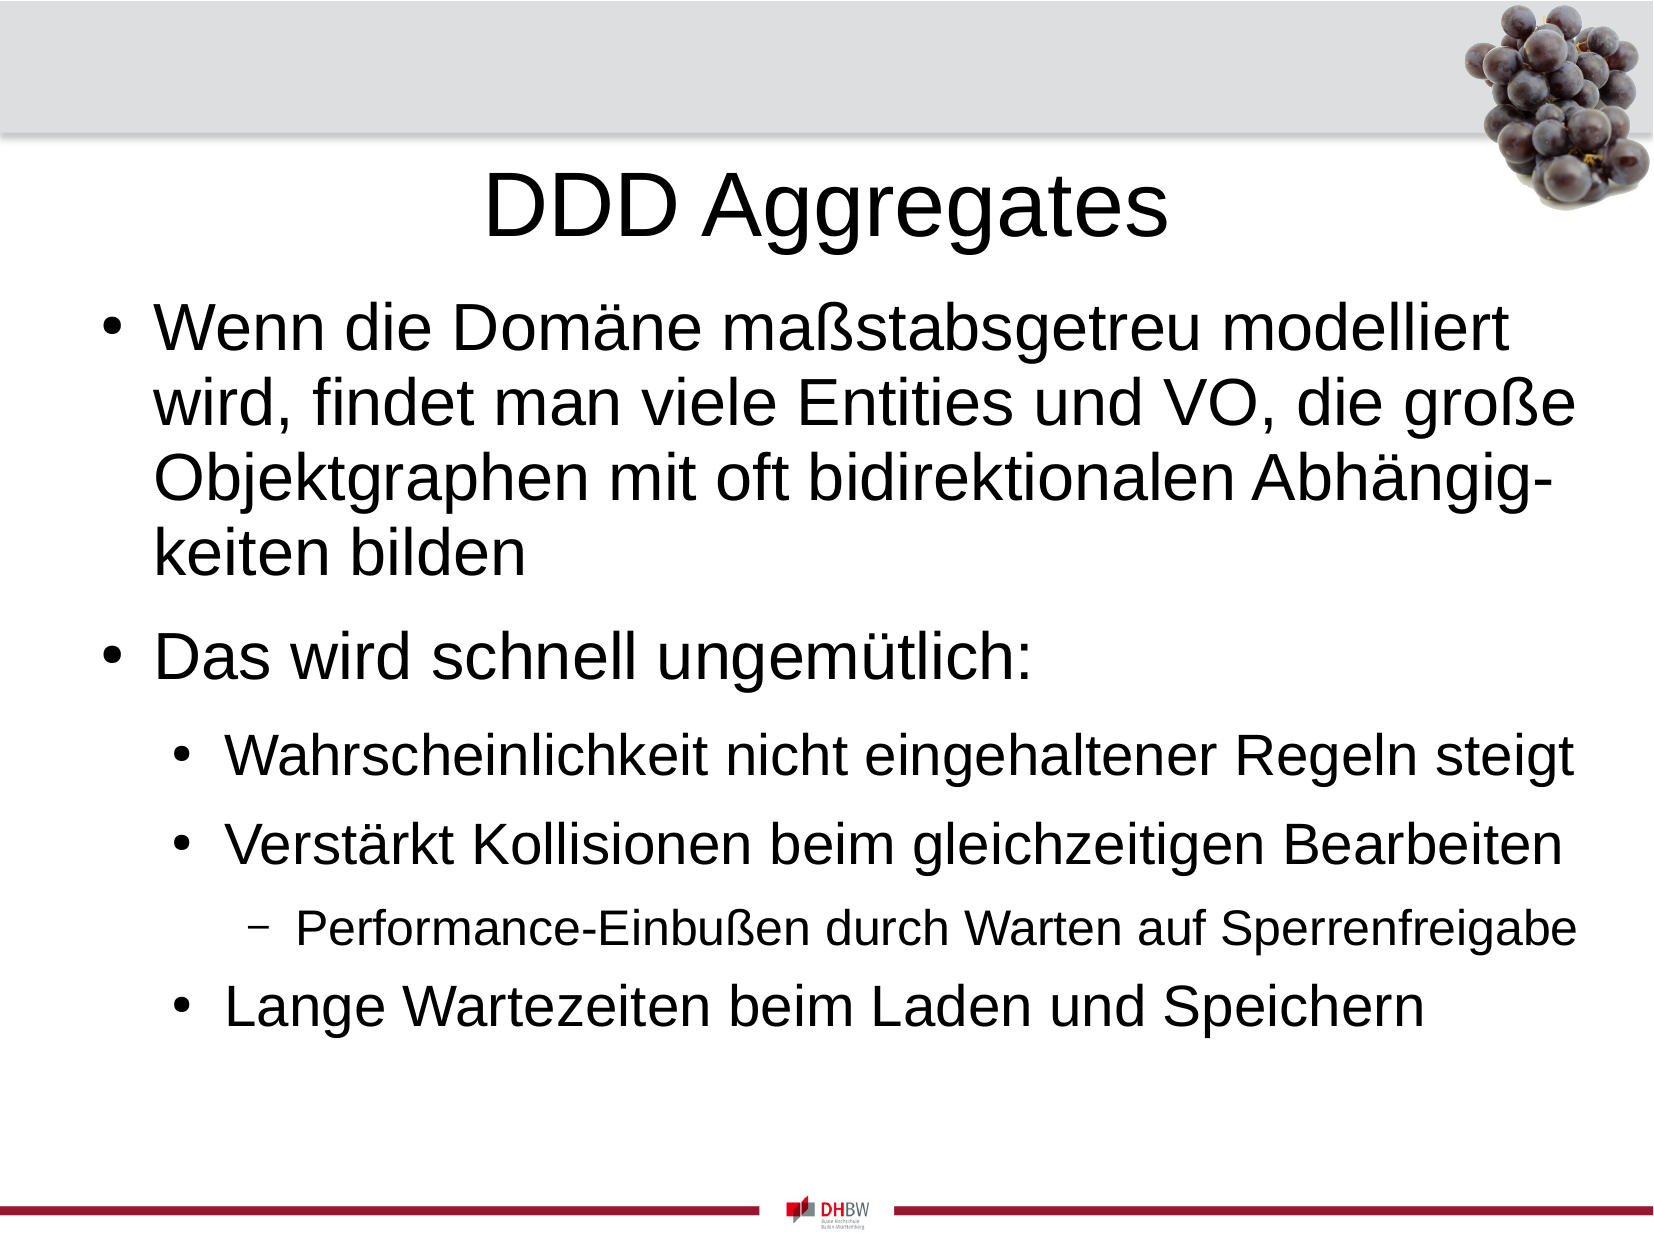

# DDD Aggregates
Wenn die Domäne maßstabsgetreu modelliert wird, findet man viele Entities und VO, die große Objektgraphen mit oft bidirektionalen Abhängig-keiten bilden
Das wird schnell ungemütlich:
Wahrscheinlichkeit nicht eingehaltener Regeln steigt
Verstärkt Kollisionen beim gleichzeitigen Bearbeiten
Performance-Einbußen durch Warten auf Sperrenfreigabe
Lange Wartezeiten beim Laden und Speichern